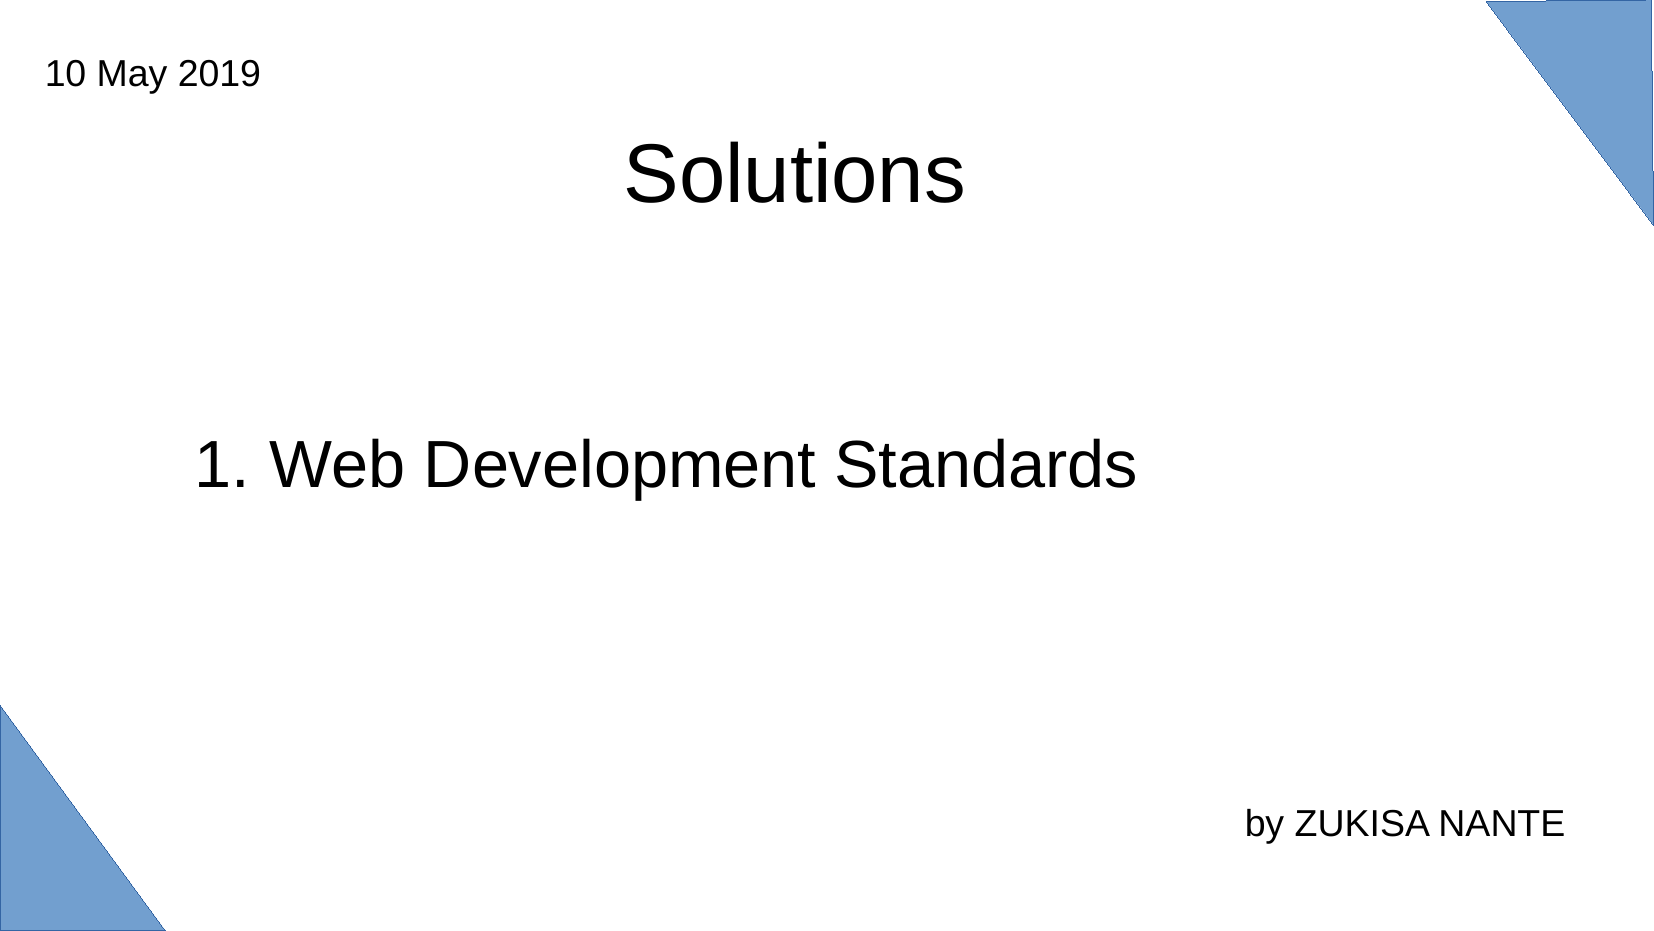

10 May 2019
Solutions
1.	Web Development Standards
by ZUKISA NANTE